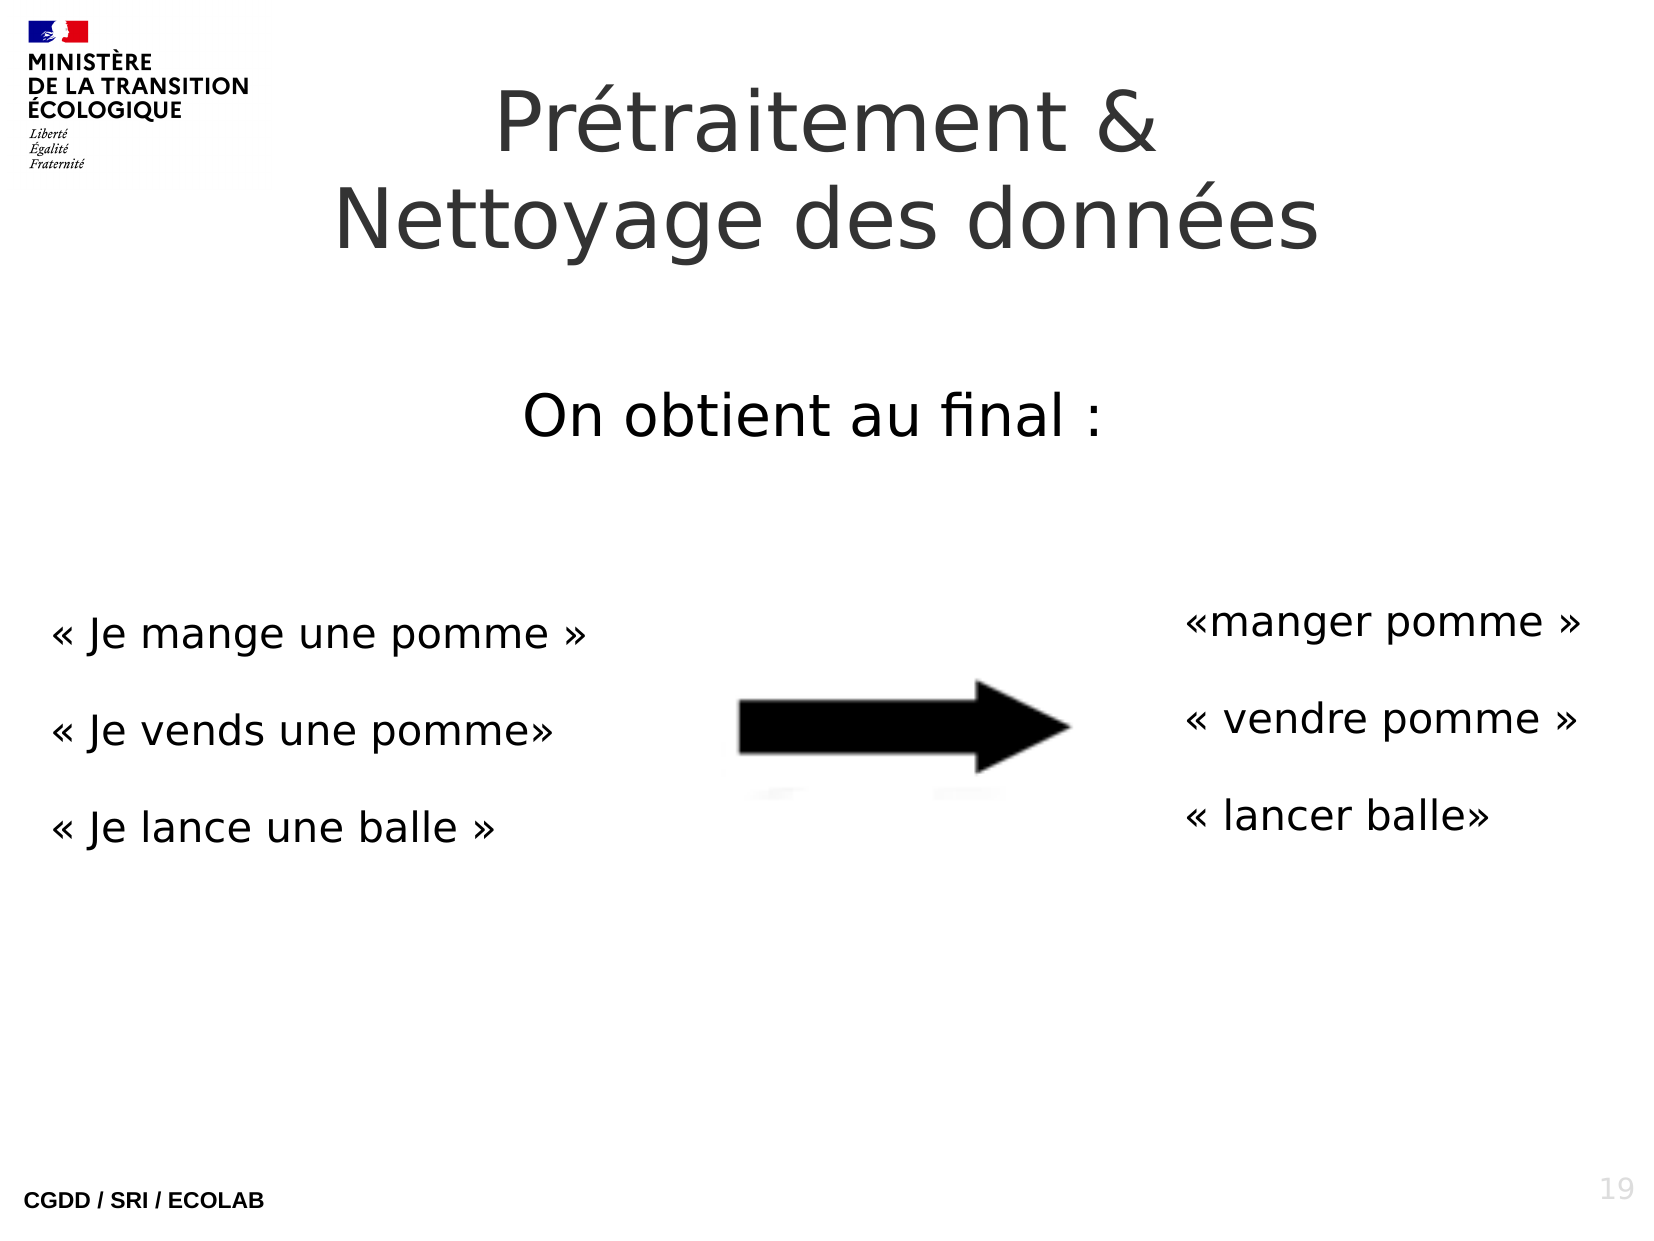

# Prétraitement & Nettoyage des données
On obtient au final :
«manger pomme »
« vendre pomme »
« lancer balle»
« Je mange une pomme »
« Je vends une pomme»
« Je lance une balle »
19